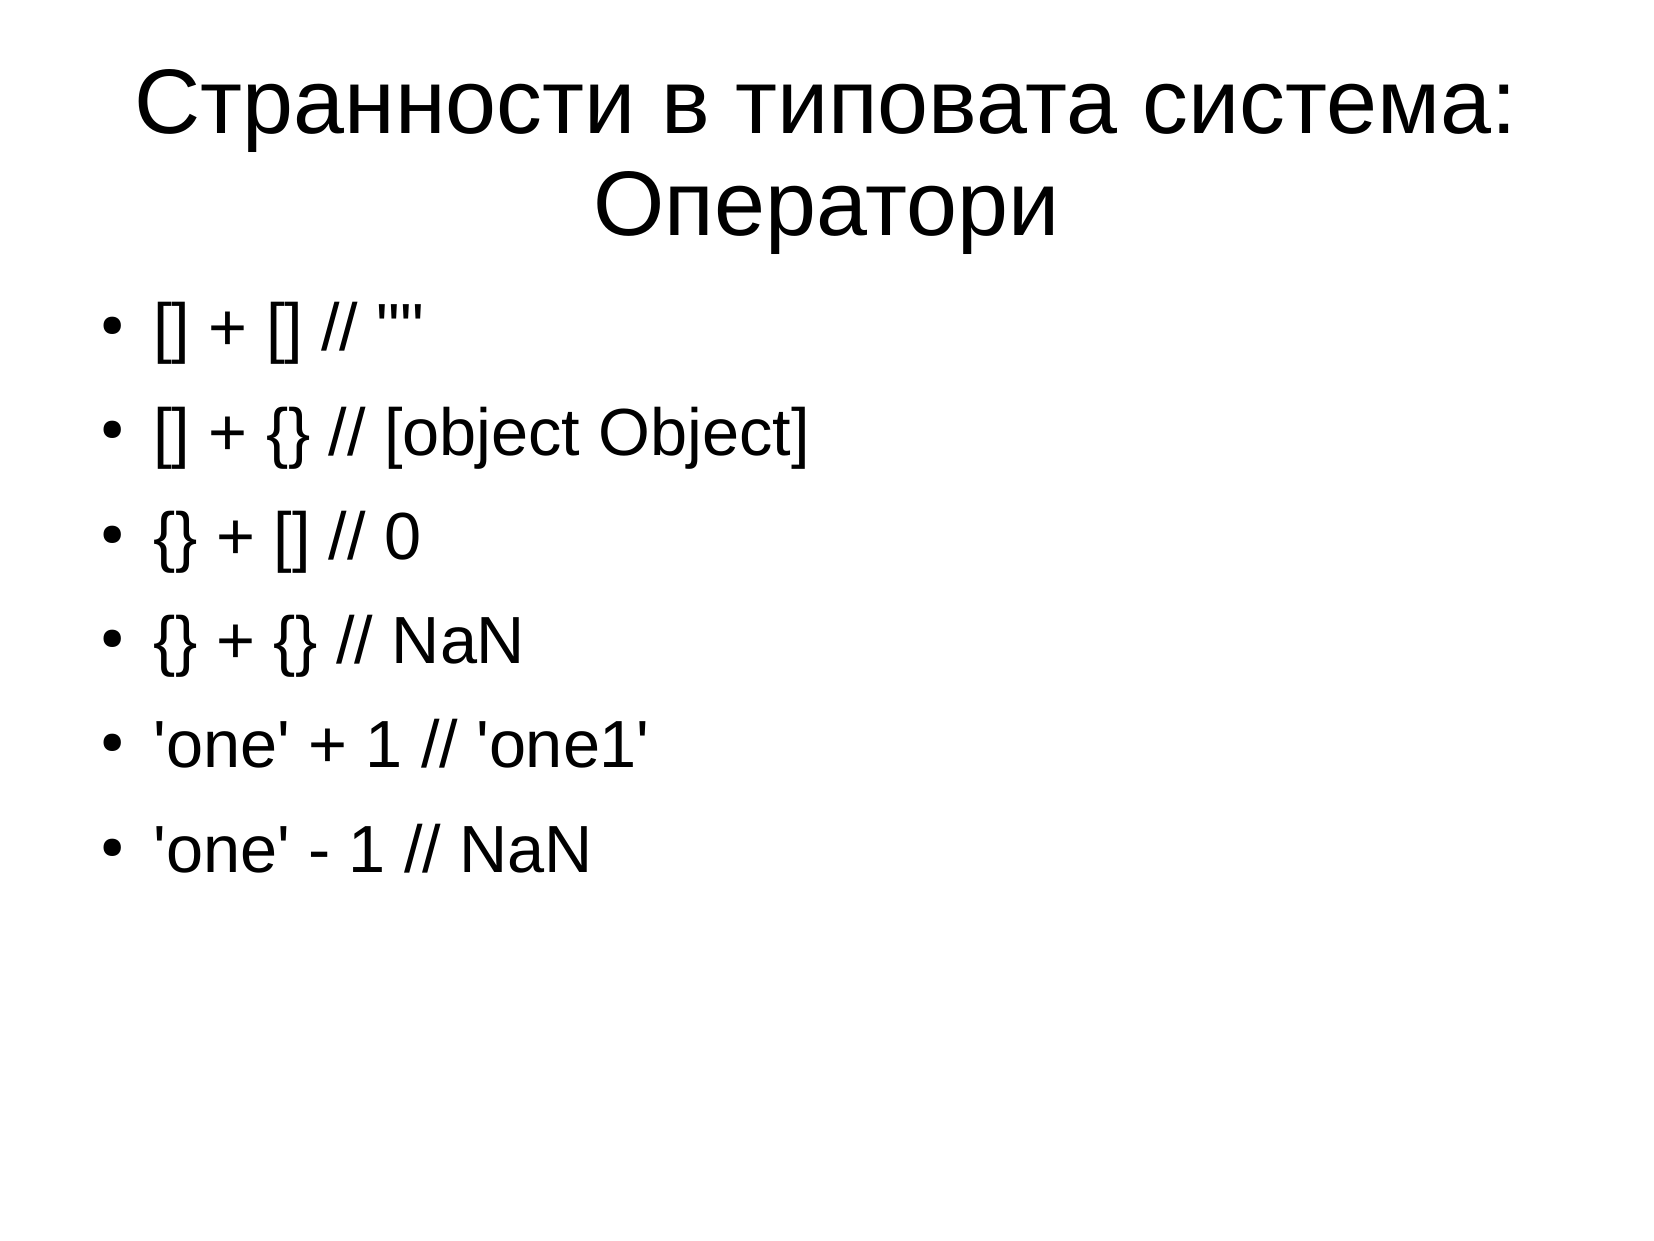

# Странности в типовата система: Оператори
[] + [] // ""
[] + {} // [object Object]
{} + [] // 0
{} + {} // NaN
'one' + 1 // 'one1'
'one' - 1 // NaN